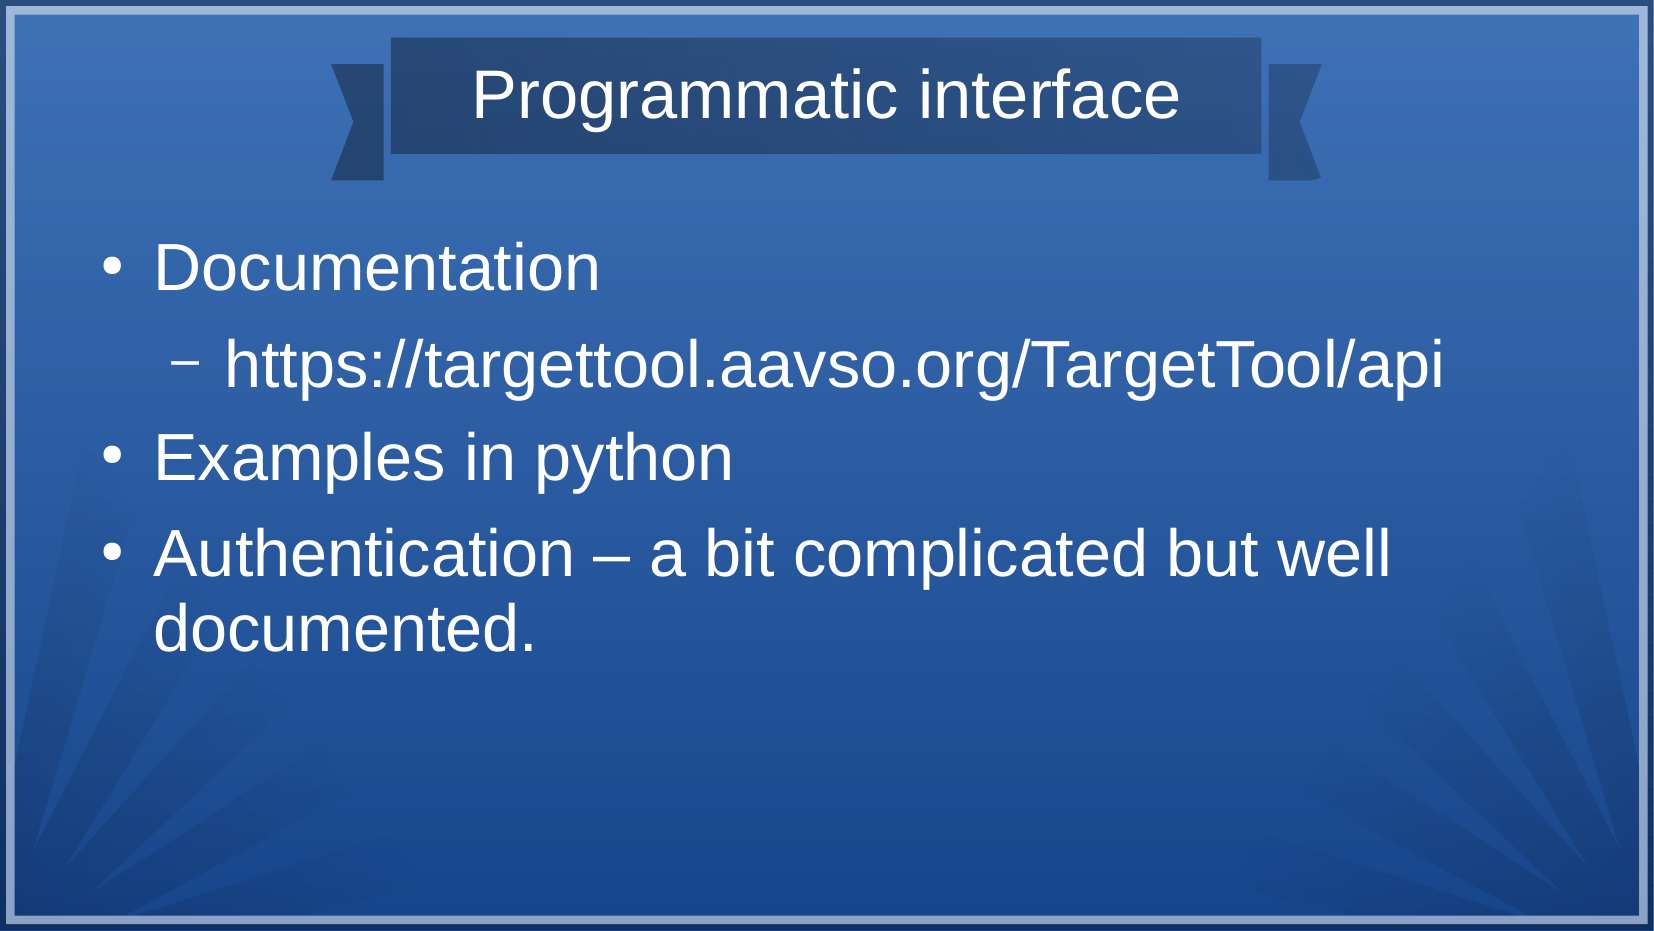

# Programmatic interface
Documentation
https://targettool.aavso.org/TargetTool/api
Examples in python
Authentication – a bit complicated but well documented.